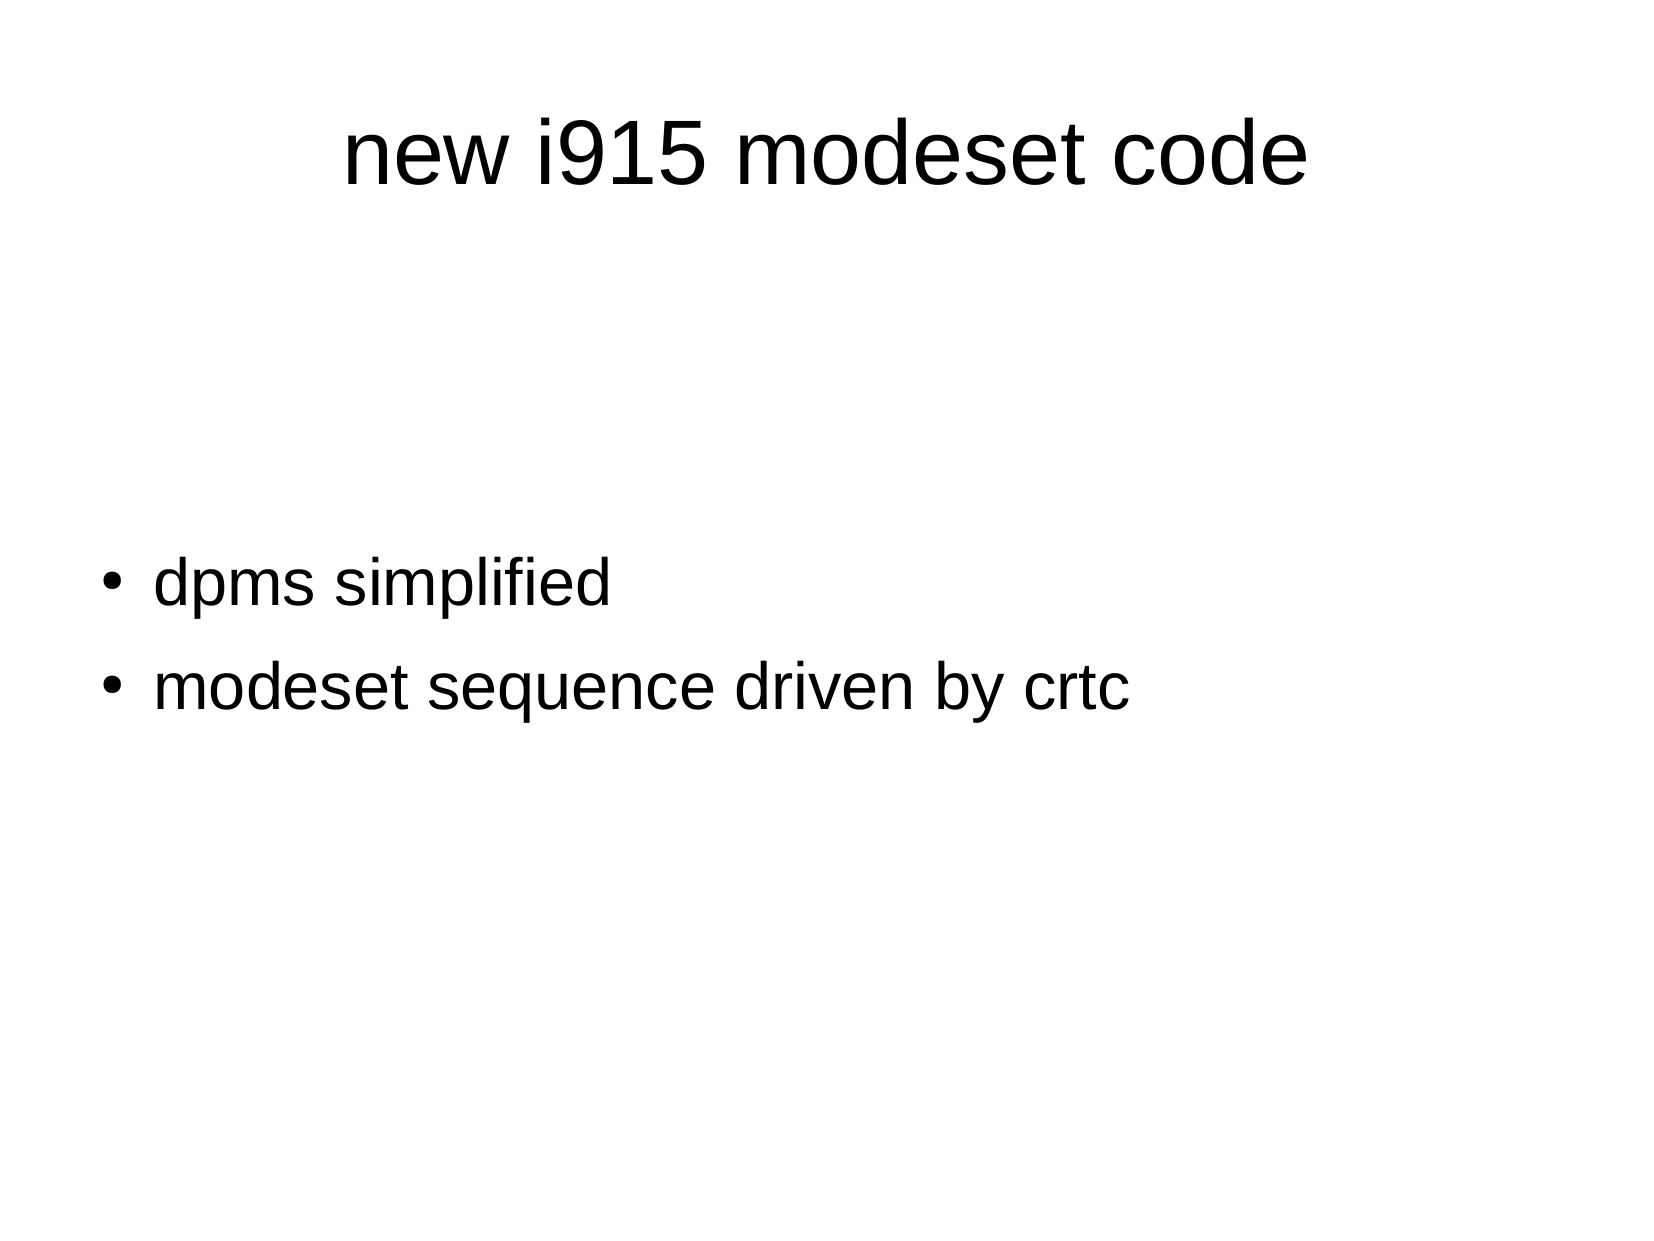

# new i915 modeset code
dpms simplified
modeset sequence driven by crtc